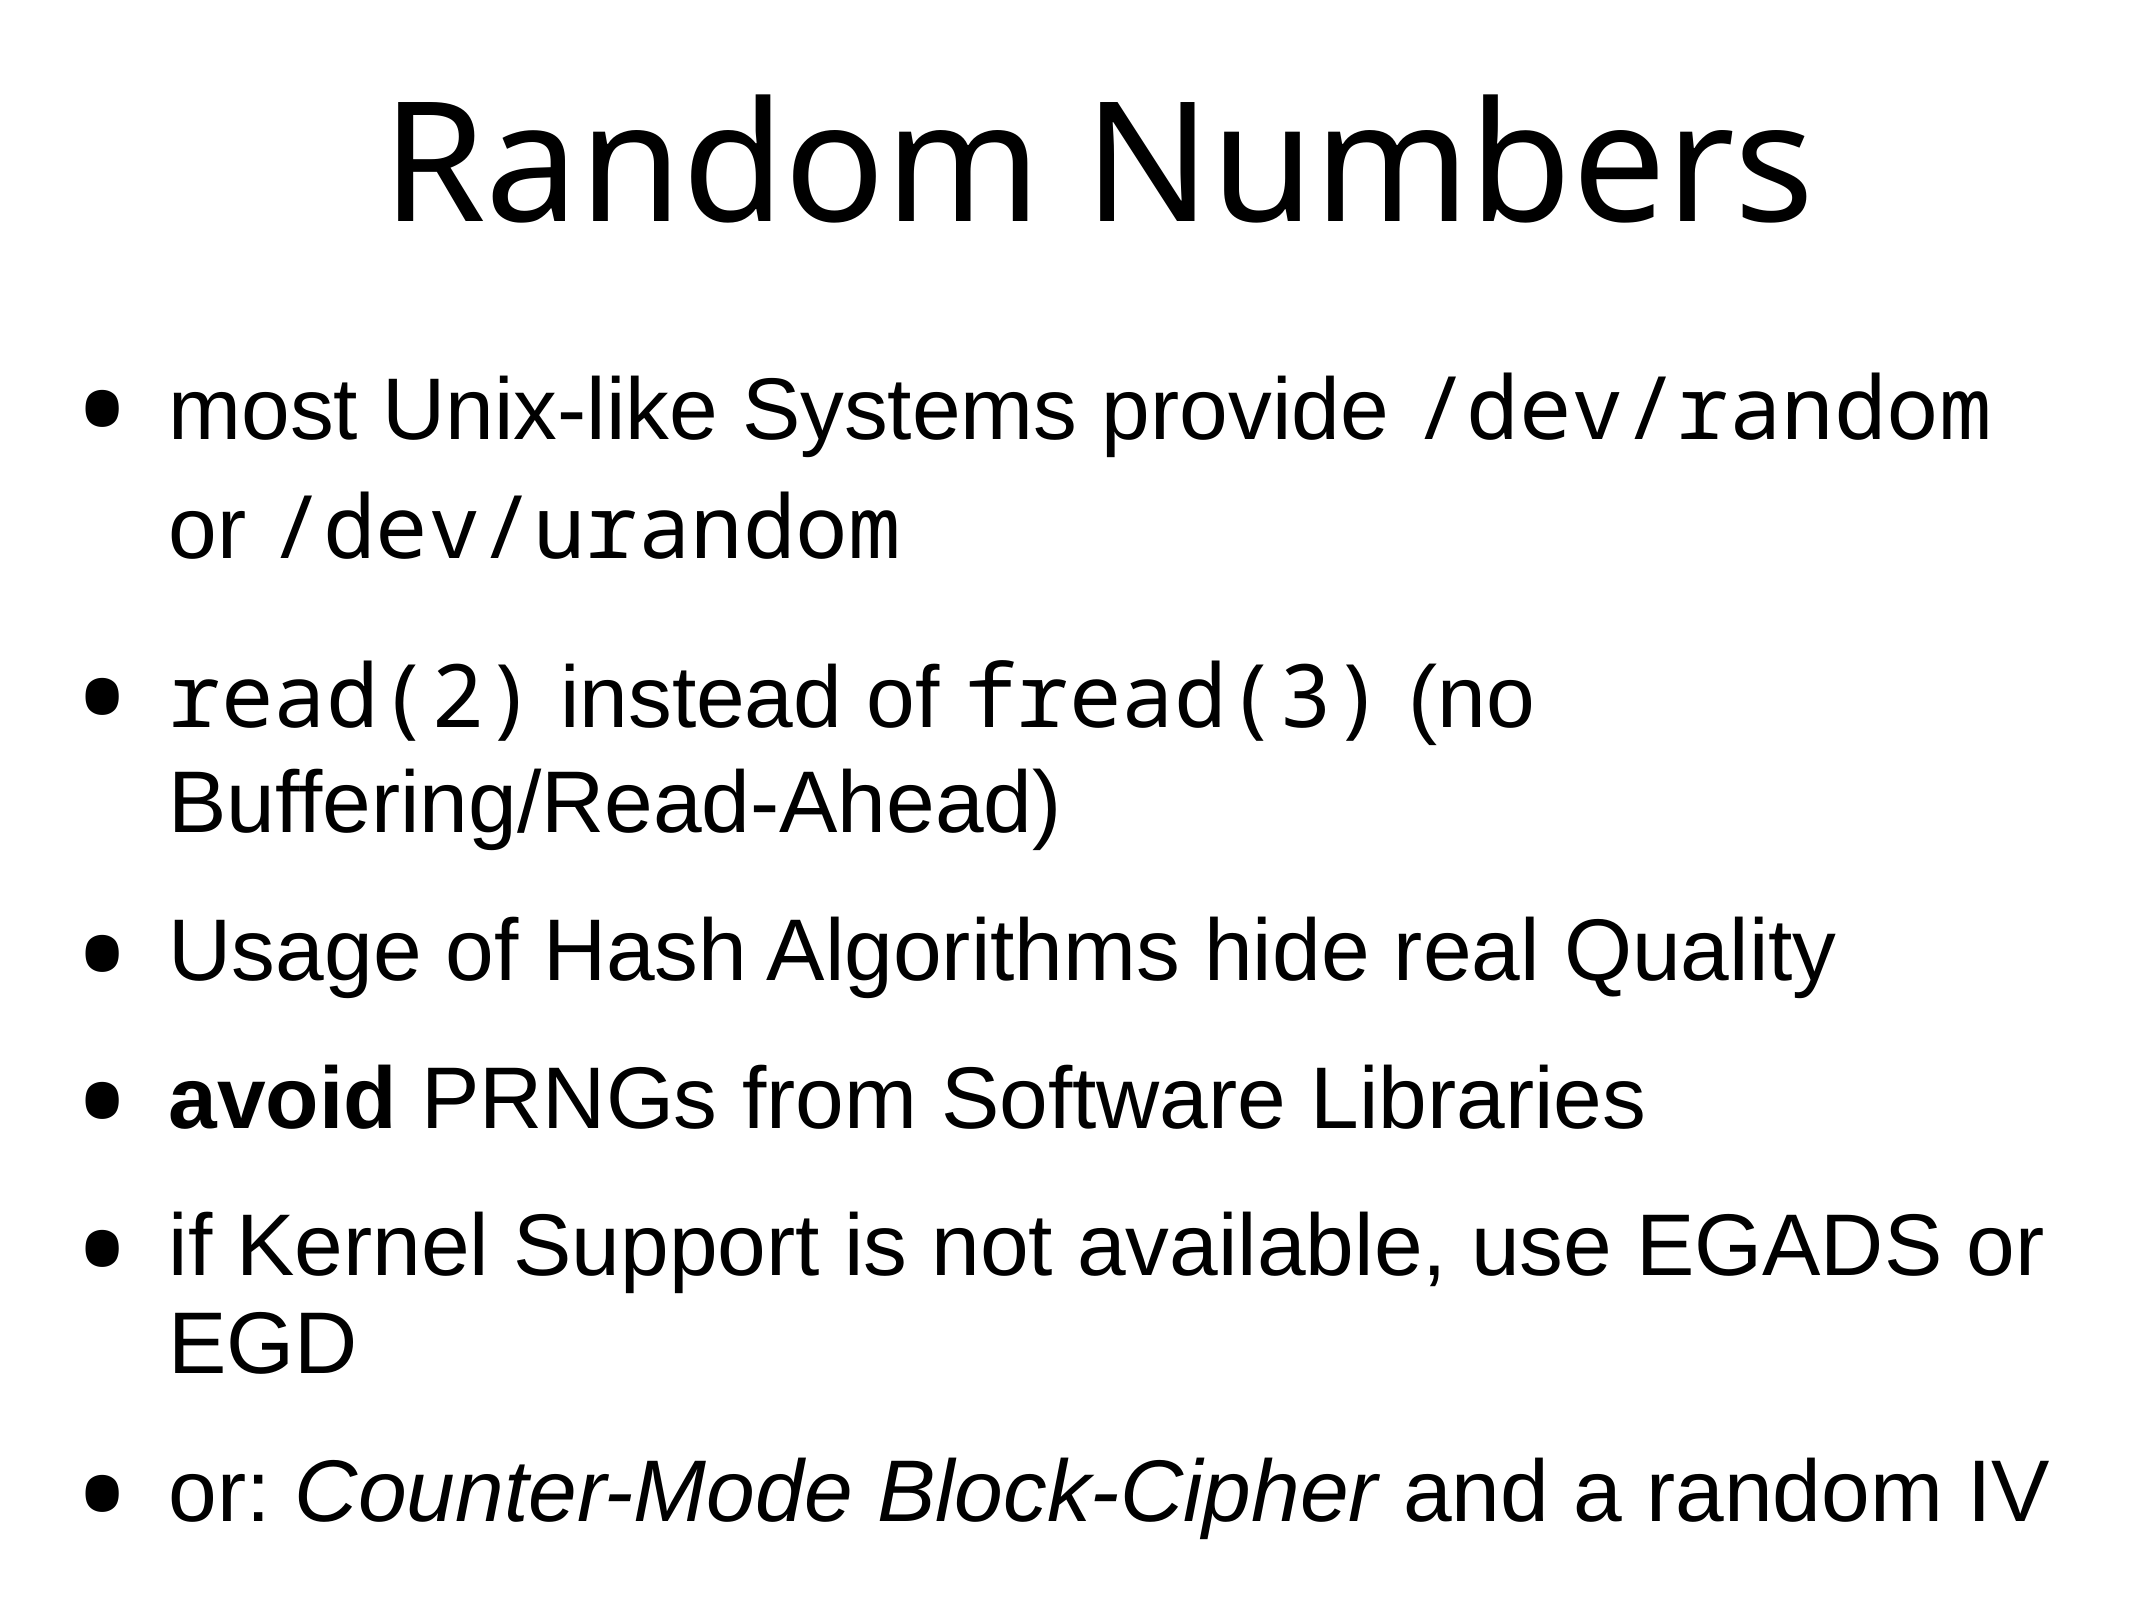

# Random Numbers
most Unix-like Systems provide /dev/random or /dev/urandom
read(2) instead of fread(3) (no Buffering/Read-Ahead)
Usage of Hash Algorithms hide real Quality
avoid PRNGs from Software Libraries
if Kernel Support is not available, use EGADS or EGD
or: Counter-Mode Block-Cipher and a random IV